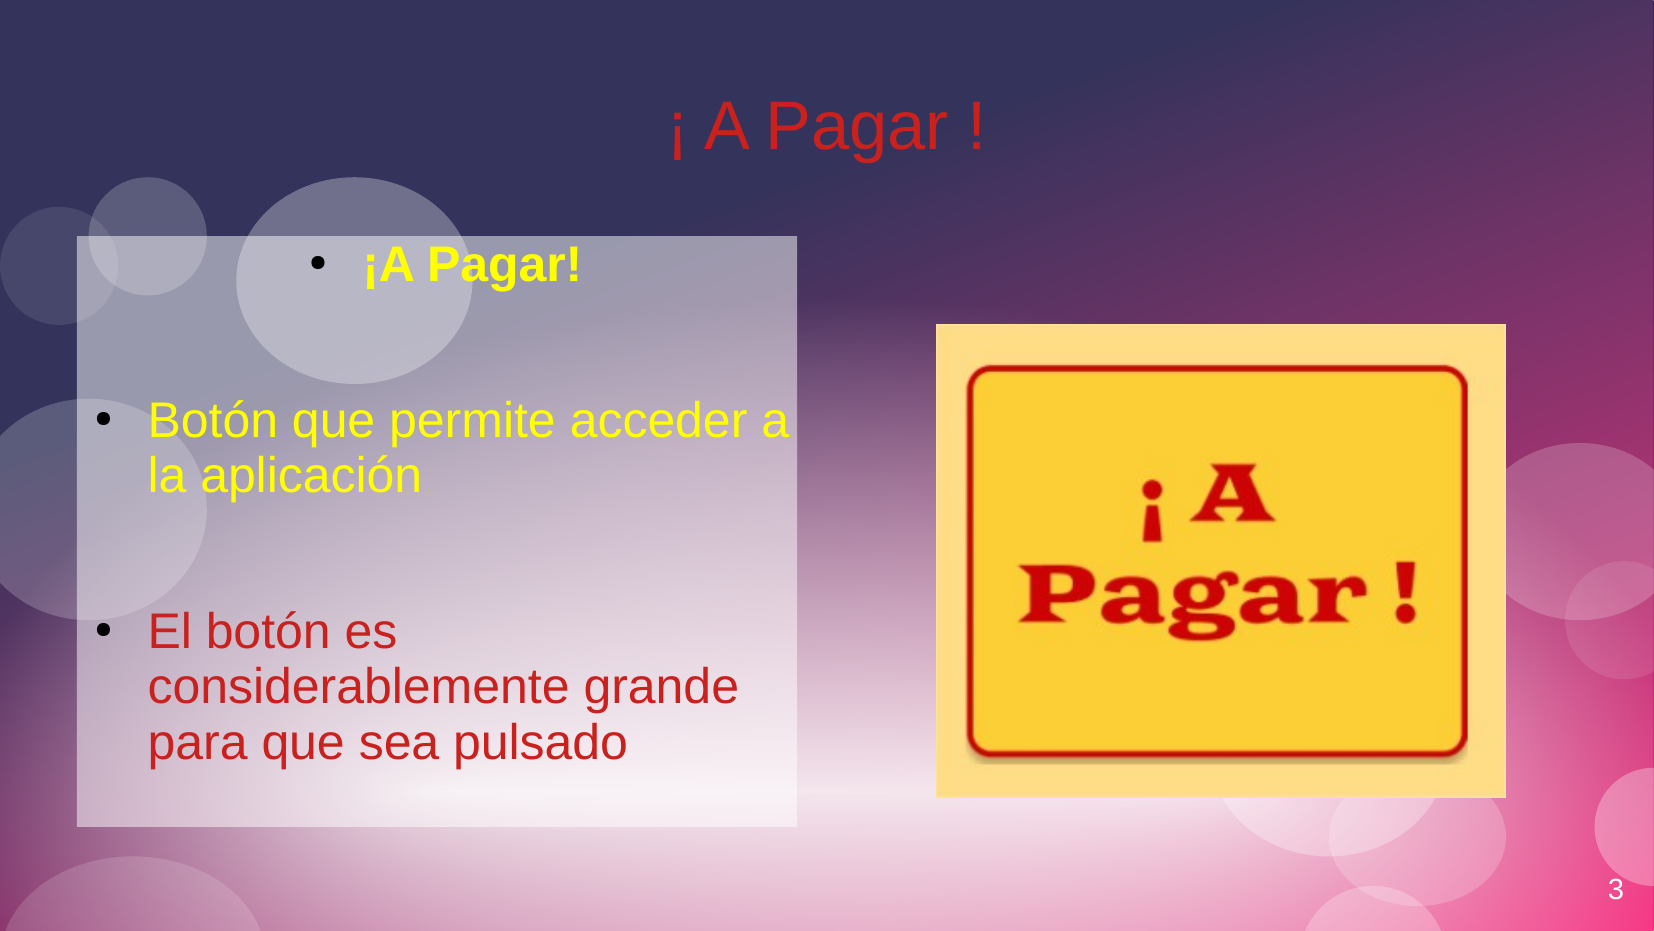

# ¡ A Pagar !
¡A Pagar!
Botón que permite acceder a la aplicación
El botón es considerablemente grande para que sea pulsado